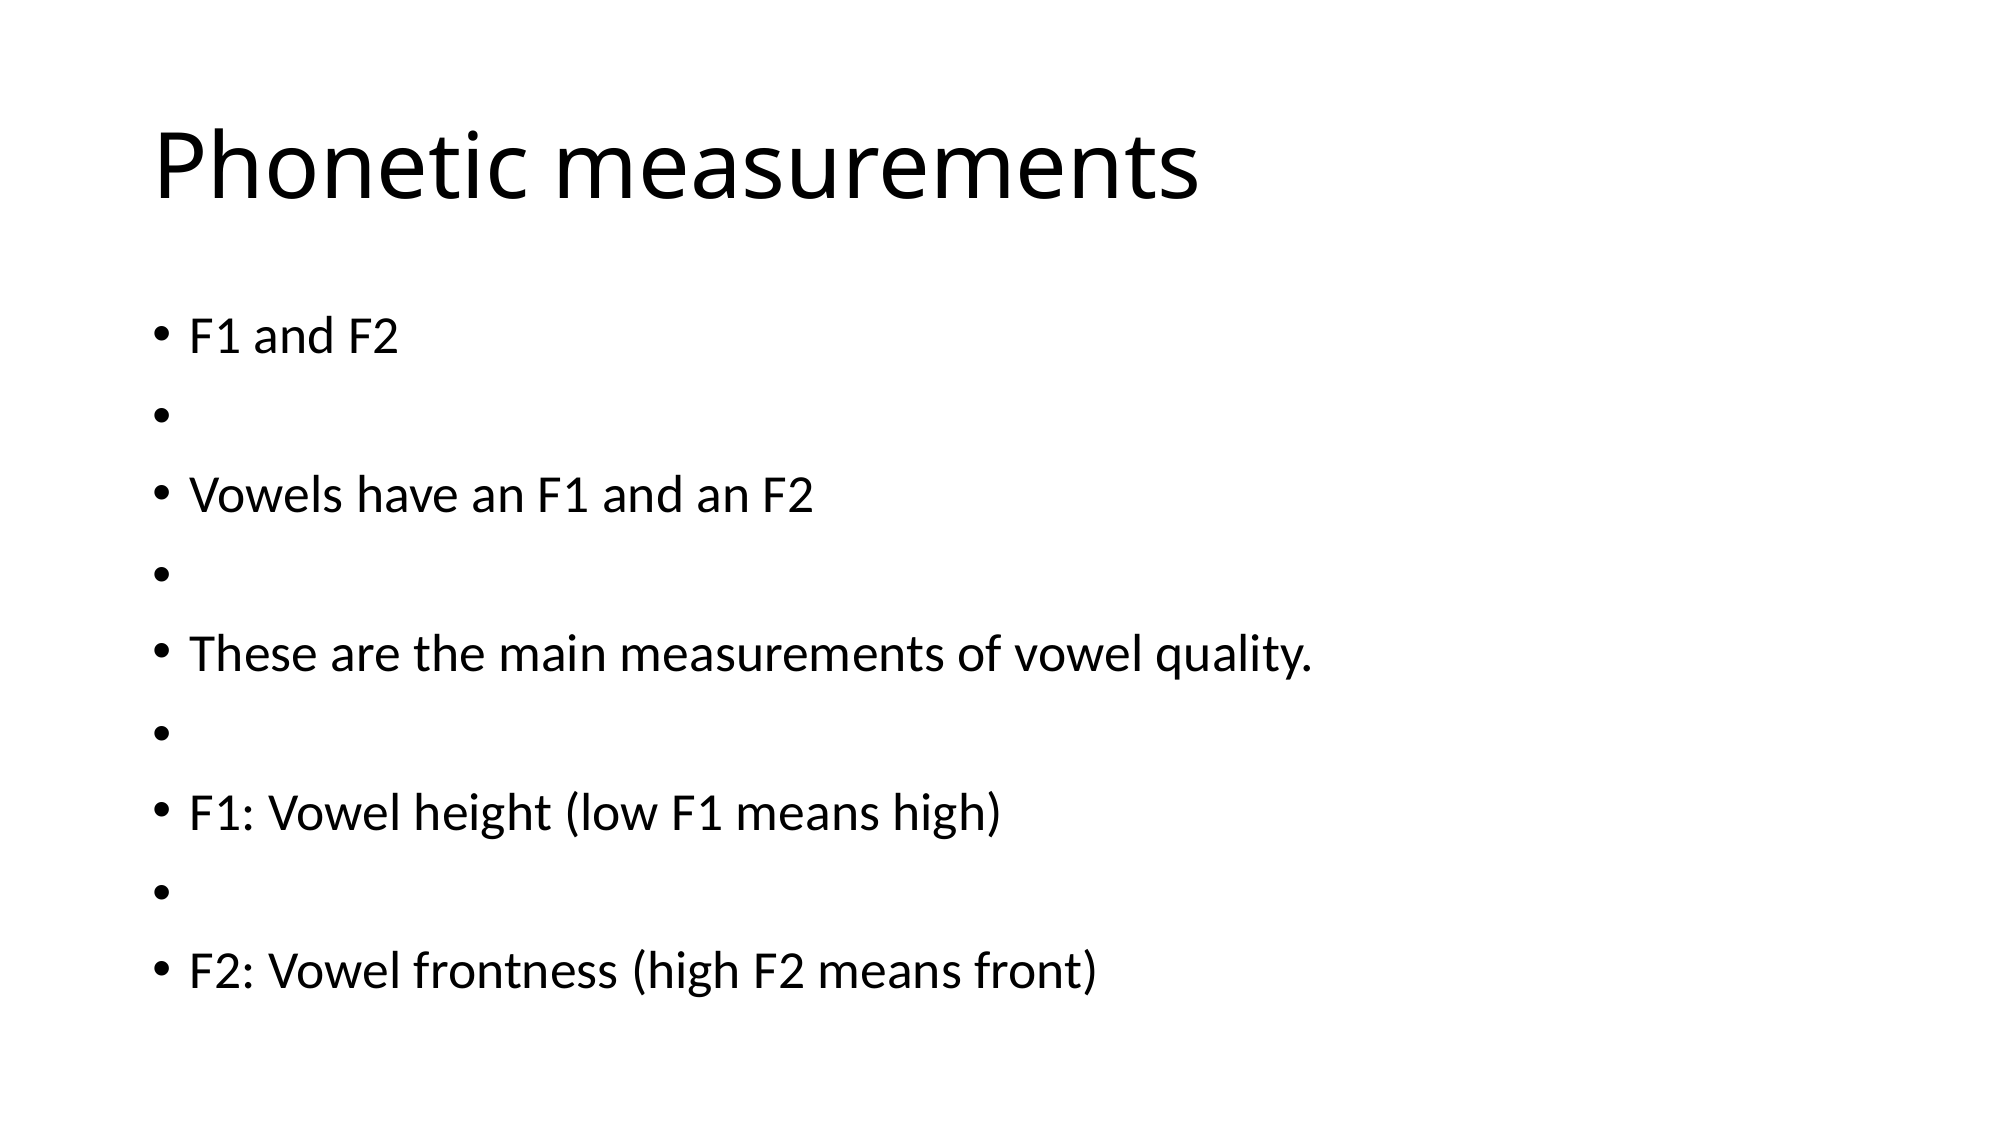

# Phonetic measurements
F1 and F2
Vowels have an F1 and an F2
These are the main measurements of vowel quality.
F1: Vowel height (low F1 means high)
F2: Vowel frontness (high F2 means front)